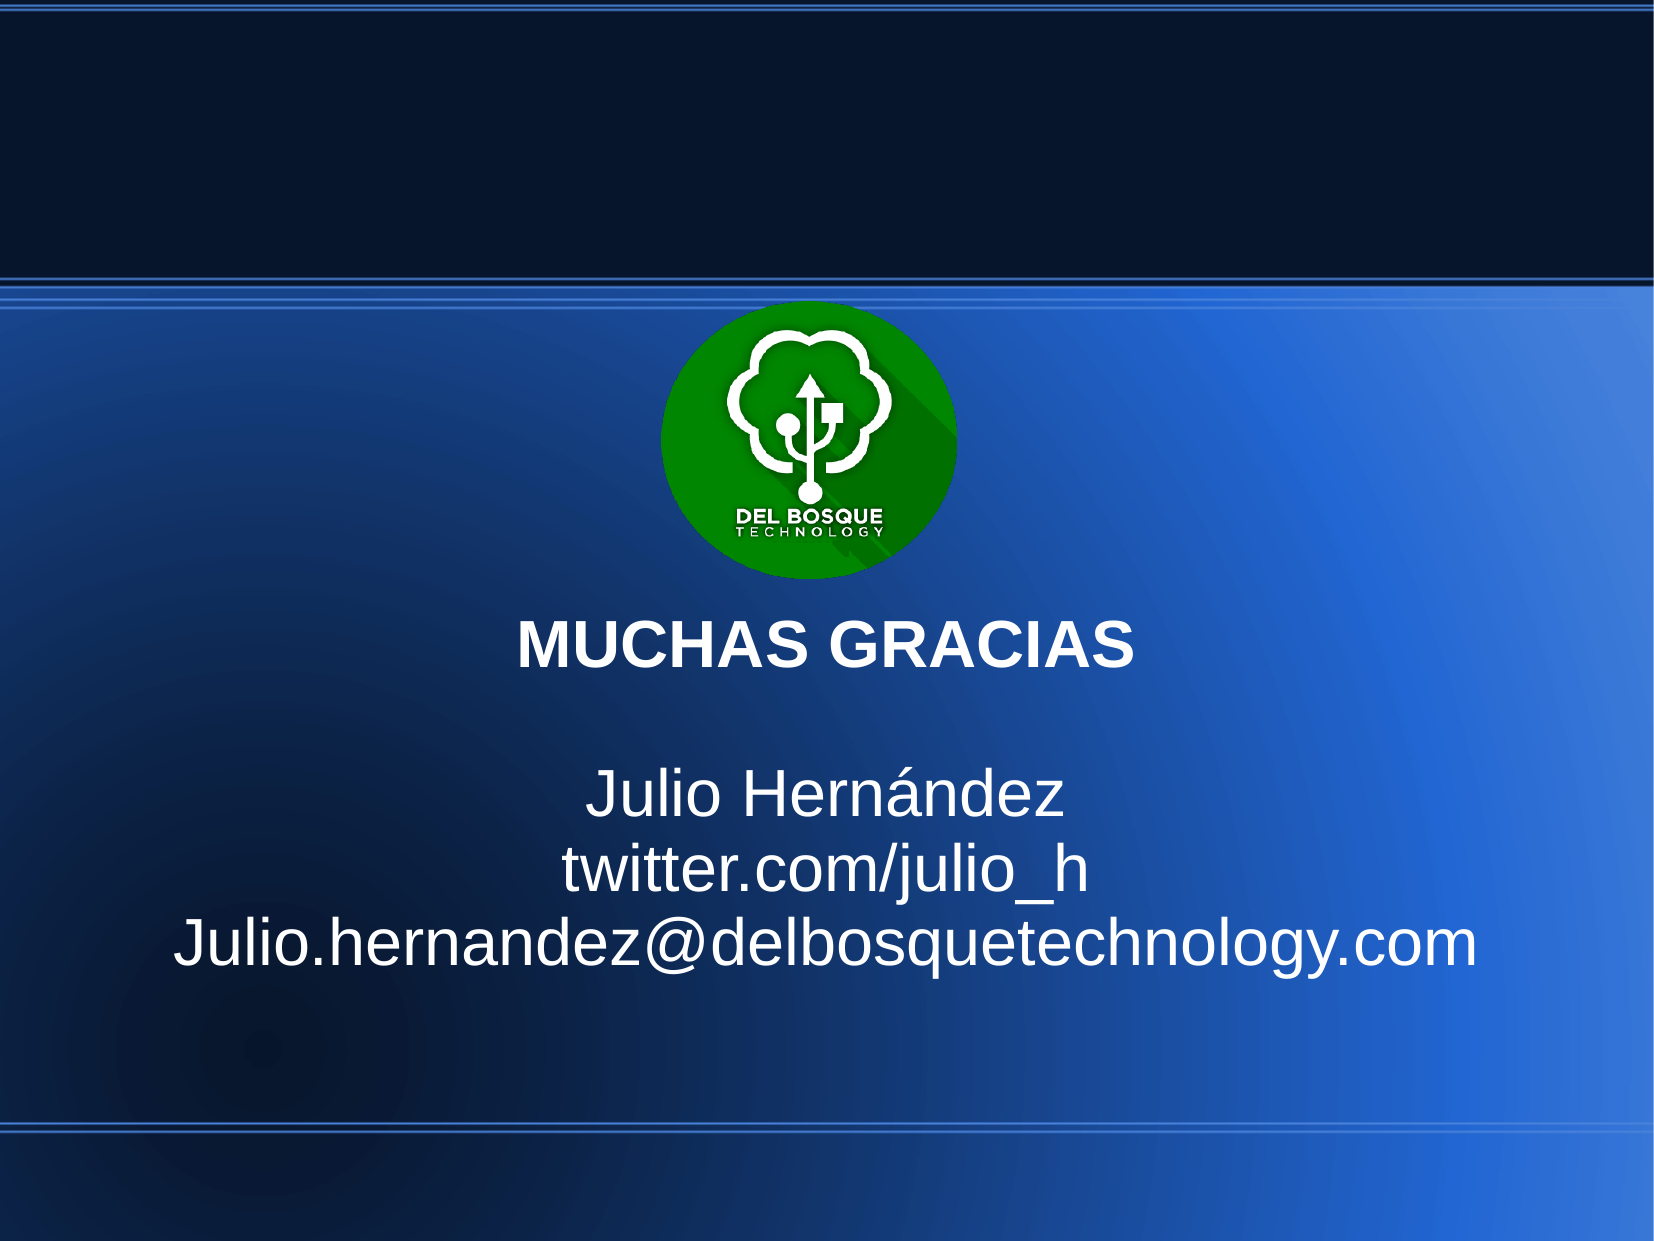

#
MUCHAS GRACIAS
Julio Hernández
twitter.com/julio_h
Julio.hernandez@delbosquetechnology.com